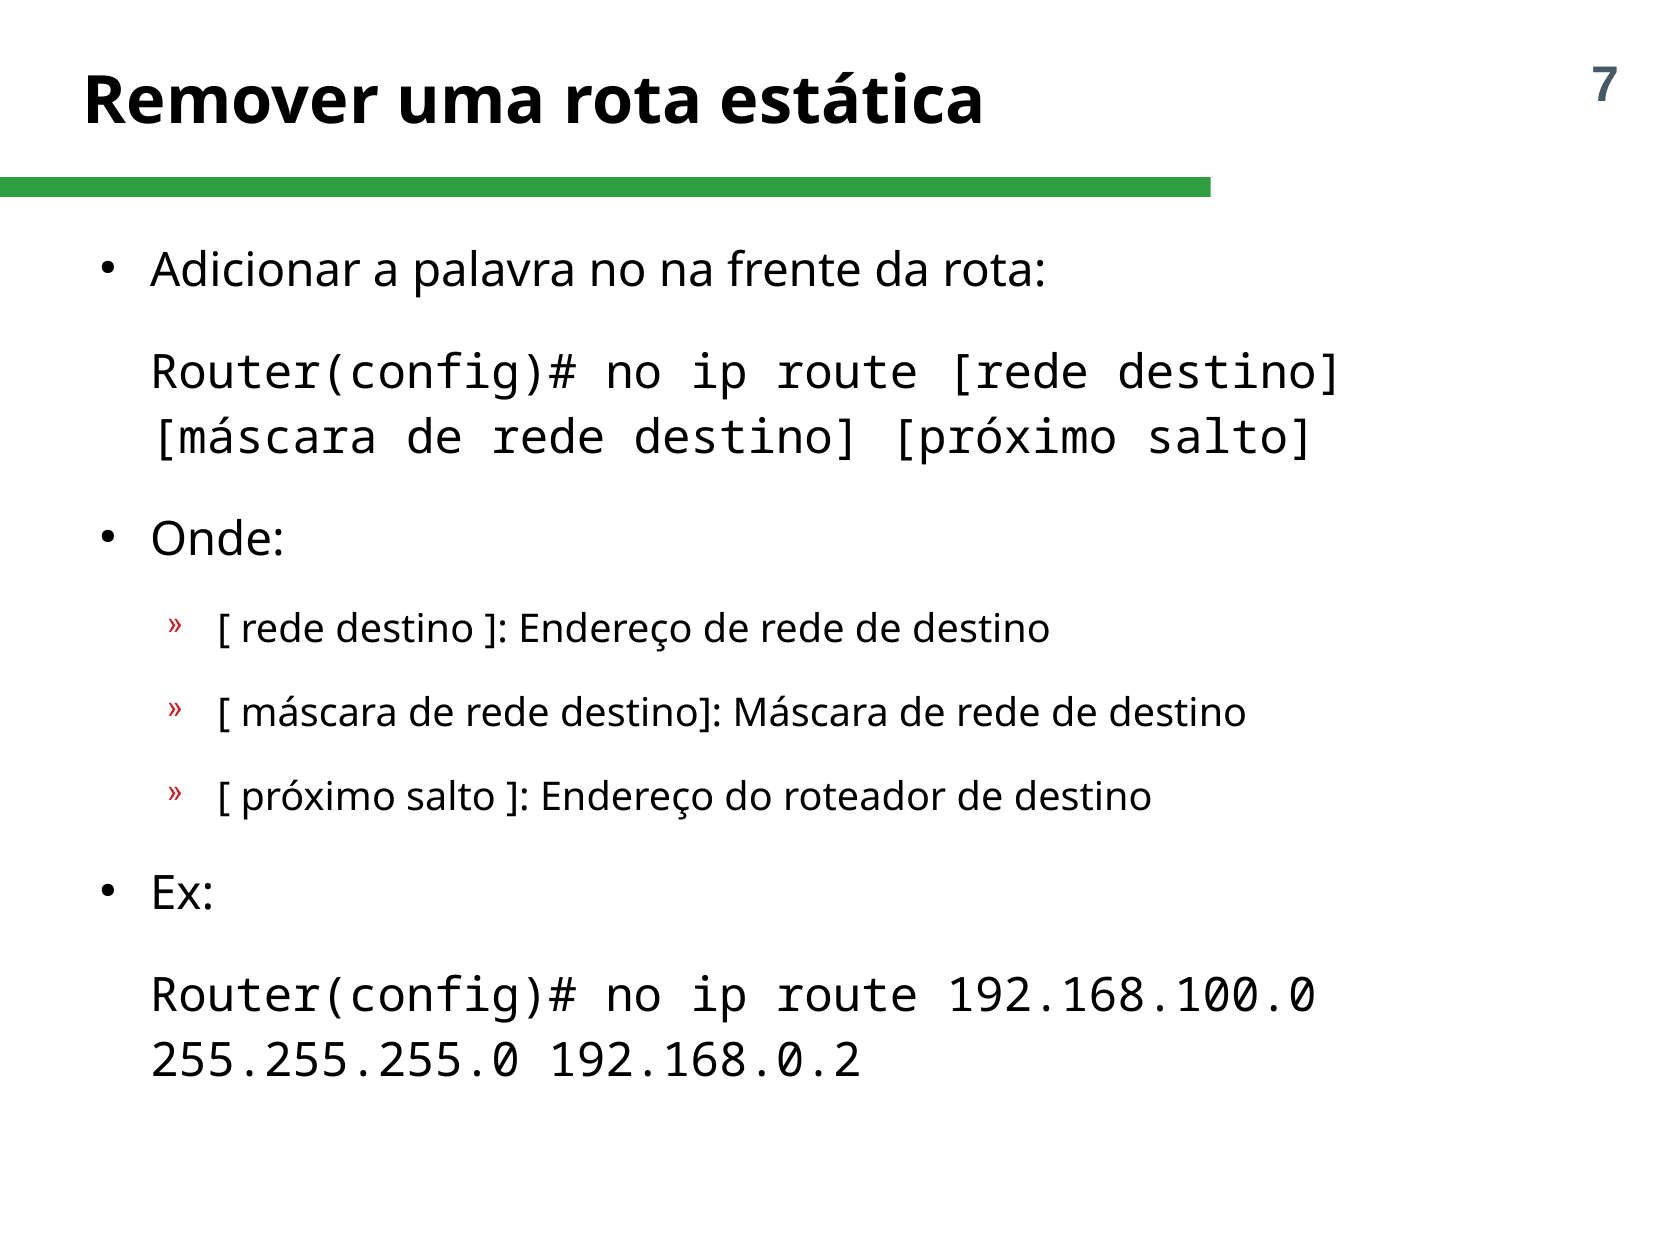

# Remover uma rota estática
Adicionar a palavra no na frente da rota:
Router(config)# no ip route [rede destino] [máscara de rede destino] [próximo salto]
Onde:
[ rede destino ]: Endereço de rede de destino
[ máscara de rede destino]: Máscara de rede de destino
[ próximo salto ]: Endereço do roteador de destino
Ex:
Router(config)# no ip route 192.168.100.0 255.255.255.0 192.168.0.2